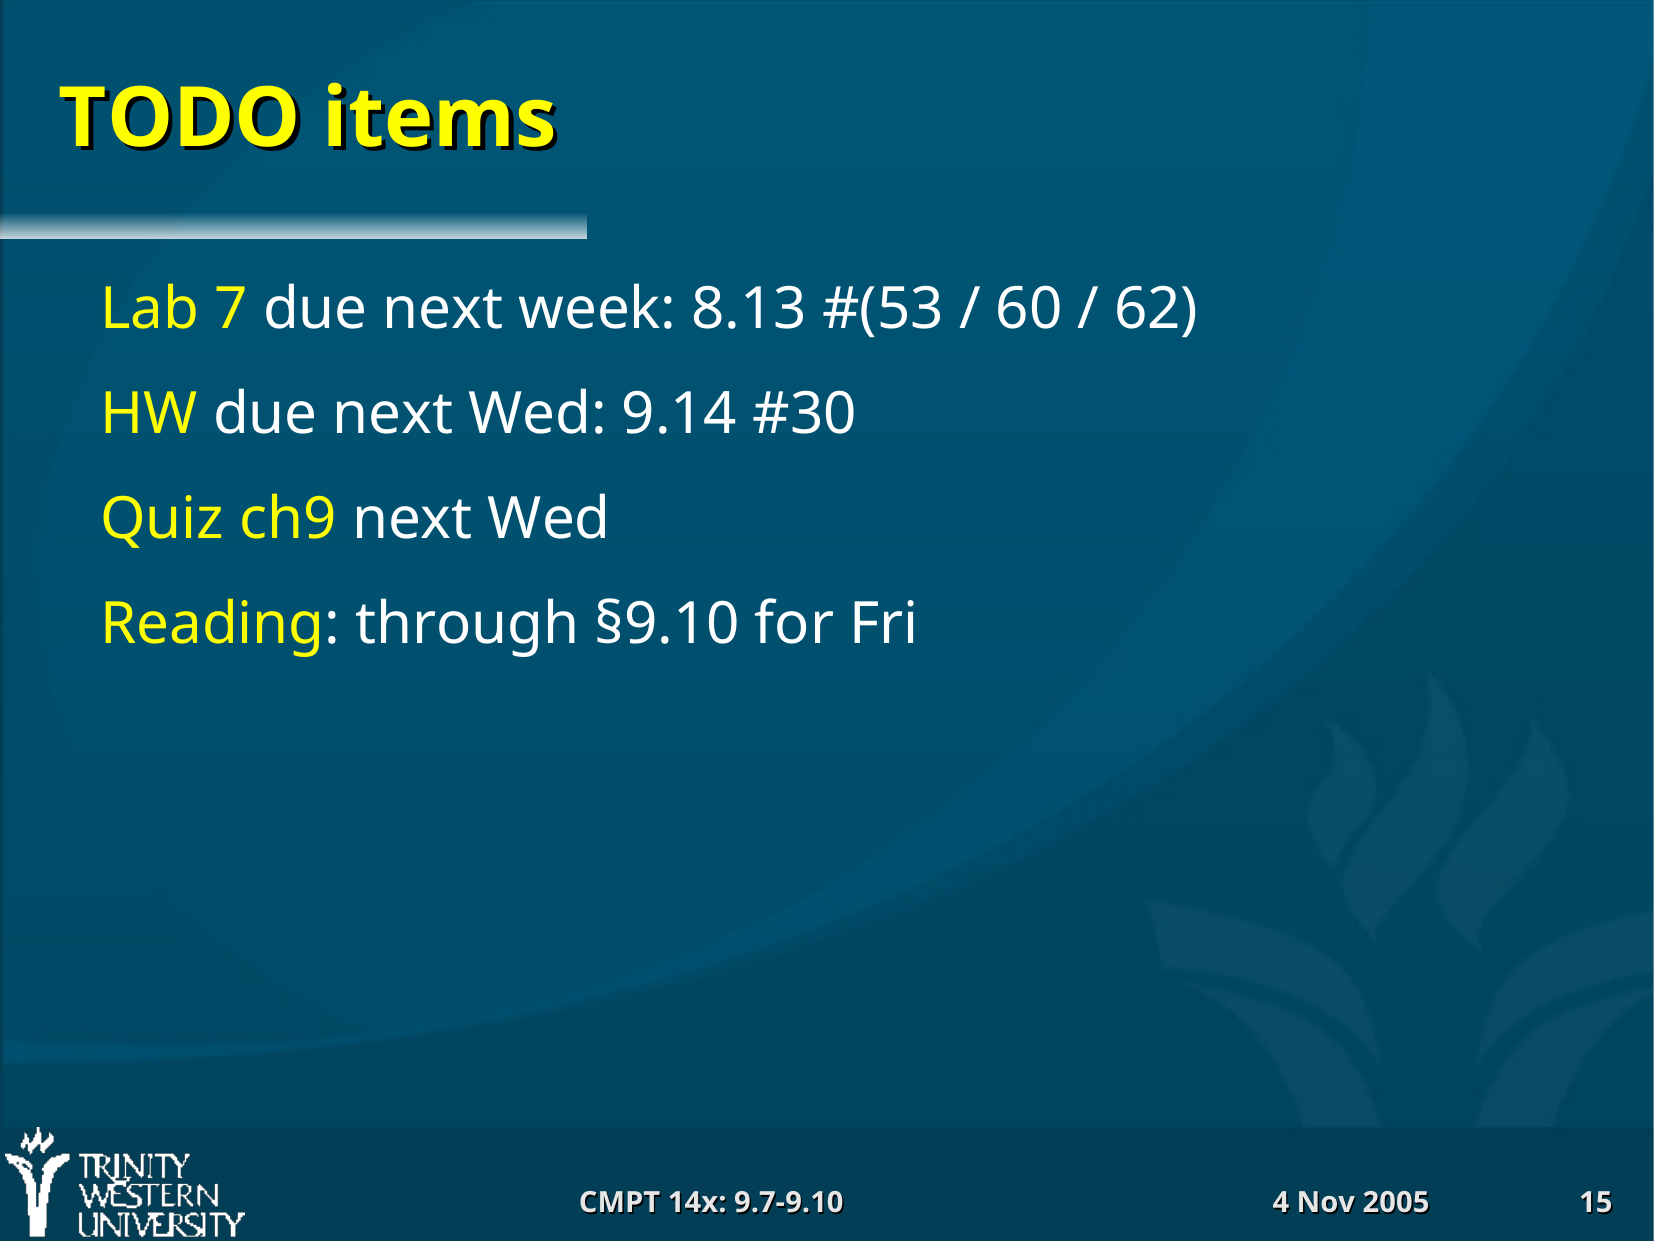

# TODO items
Lab 7 due next week: 8.13 #(53 / 60 / 62)
HW due next Wed: 9.14 #30
Quiz ch9 next Wed
Reading: through §9.10 for Fri
CMPT 14x: 9.7-9.10
4 Nov 2005
15